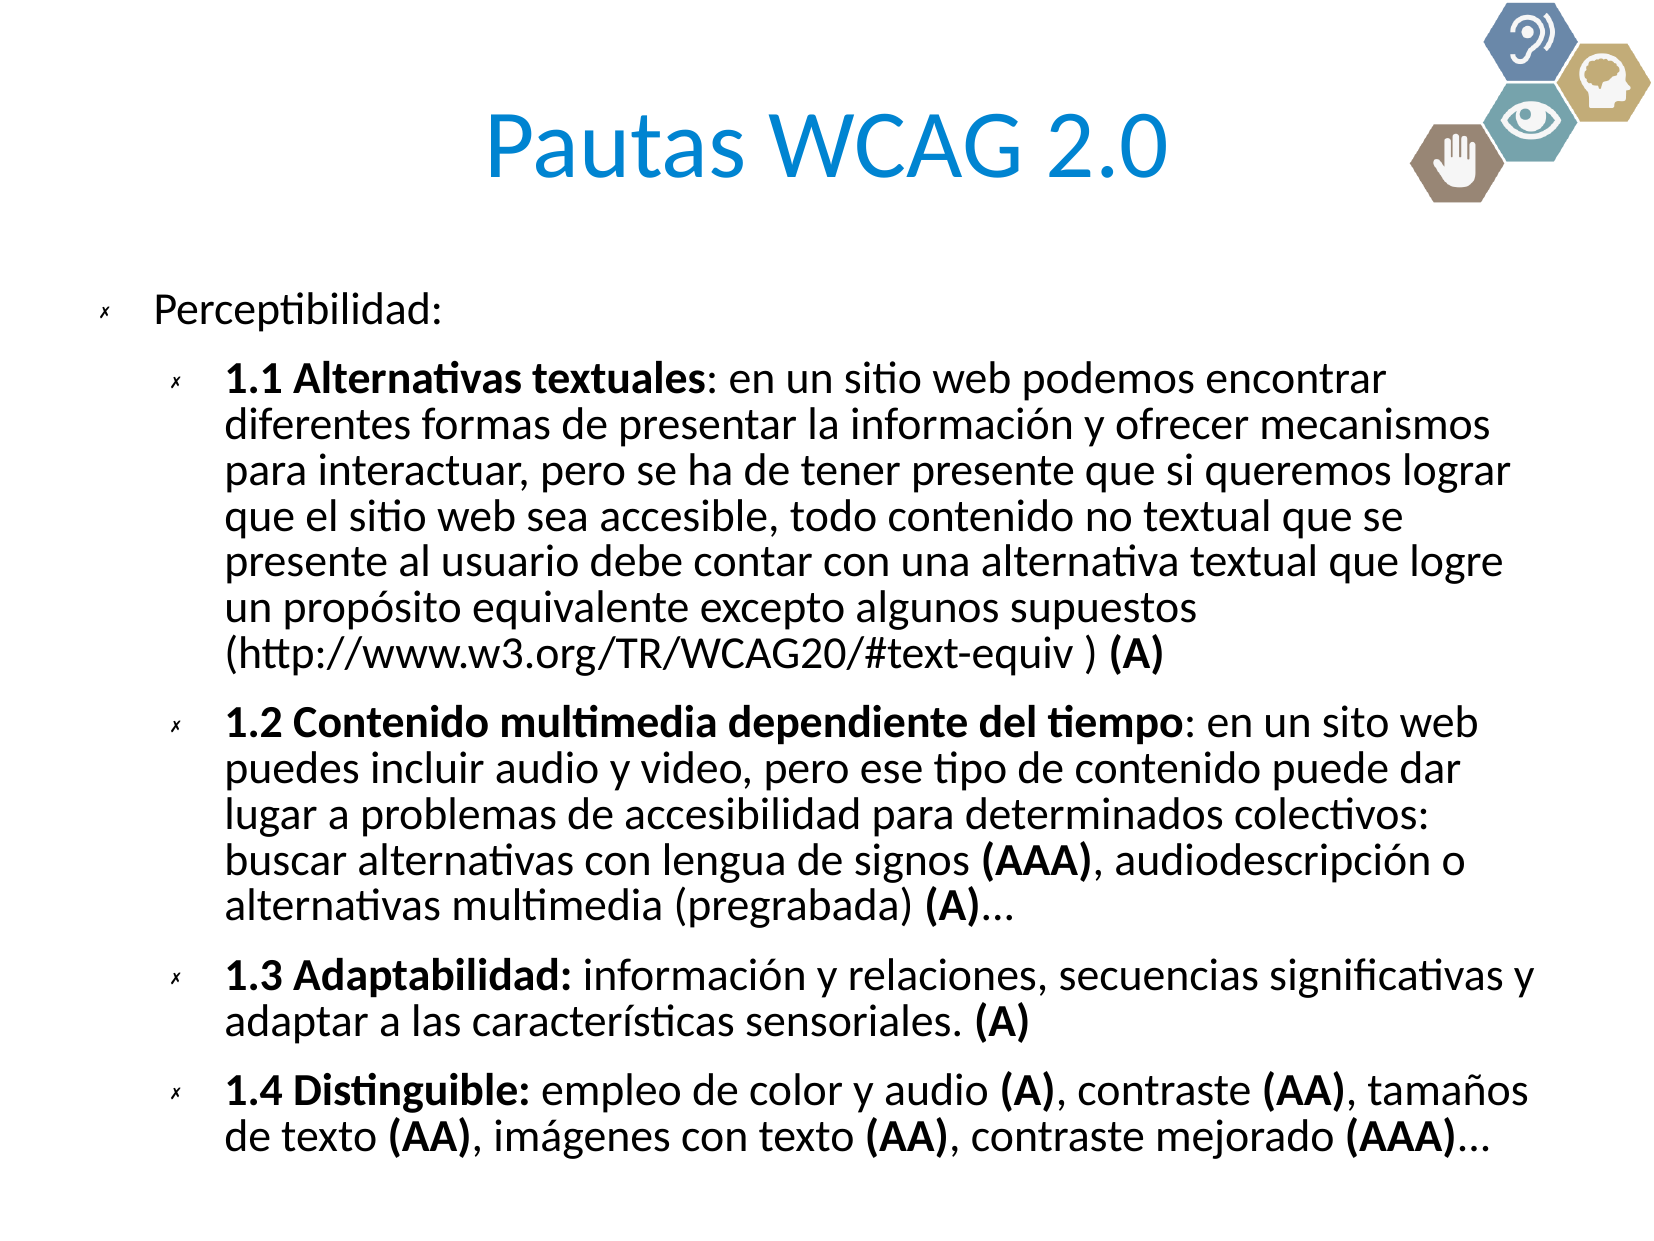

# Pautas WCAG 2.0
Perceptibilidad:
1.1 Alternativas textuales: en un sitio web podemos encontrar diferentes formas de presentar la información y ofrecer mecanismos para interactuar, pero se ha de tener presente que si queremos lograr que el sitio web sea accesible, todo contenido no textual que se presente al usuario debe contar con una alternativa textual que logre un propósito equivalente excepto algunos supuestos (http://www.w3.org/TR/WCAG20/#text-equiv ) (A)
1.2 Contenido multimedia dependiente del tiempo: en un sito web puedes incluir audio y video, pero ese tipo de contenido puede dar lugar a problemas de accesibilidad para determinados colectivos: buscar alternativas con lengua de signos (AAA), audiodescripción o alternativas multimedia (pregrabada) (A)...
1.3 Adaptabilidad: información y relaciones, secuencias significativas y adaptar a las características sensoriales. (A)
1.4 Distinguible: empleo de color y audio (A), contraste (AA), tamaños de texto (AA), imágenes con texto (AA), contraste mejorado (AAA)...